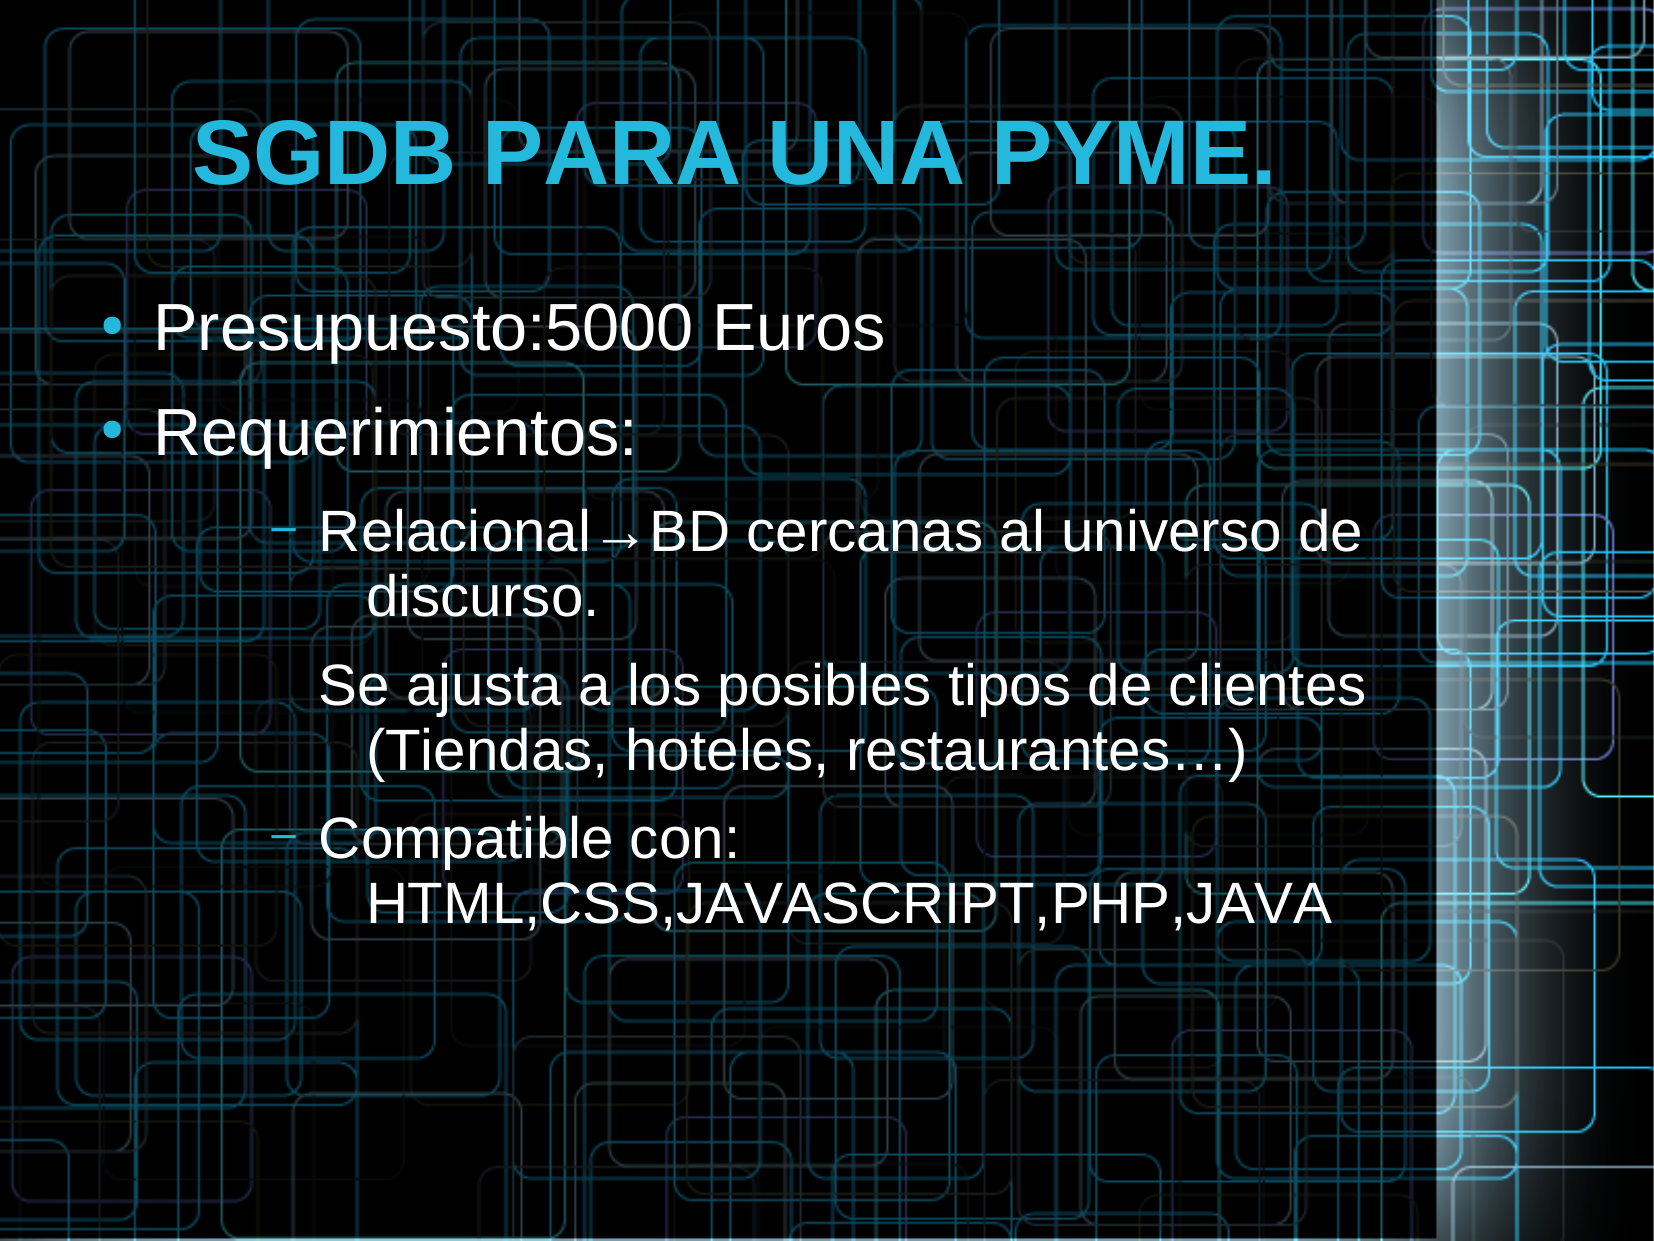

# SGDB PARA UNA PYME.
Presupuesto:5000 Euros
Requerimientos:
Relacional→BD cercanas al universo de discurso.
Se ajusta a los posibles tipos de clientes (Tiendas, hoteles, restaurantes…)
Compatible con: HTML,CSS,JAVASCRIPT,PHP,JAVA